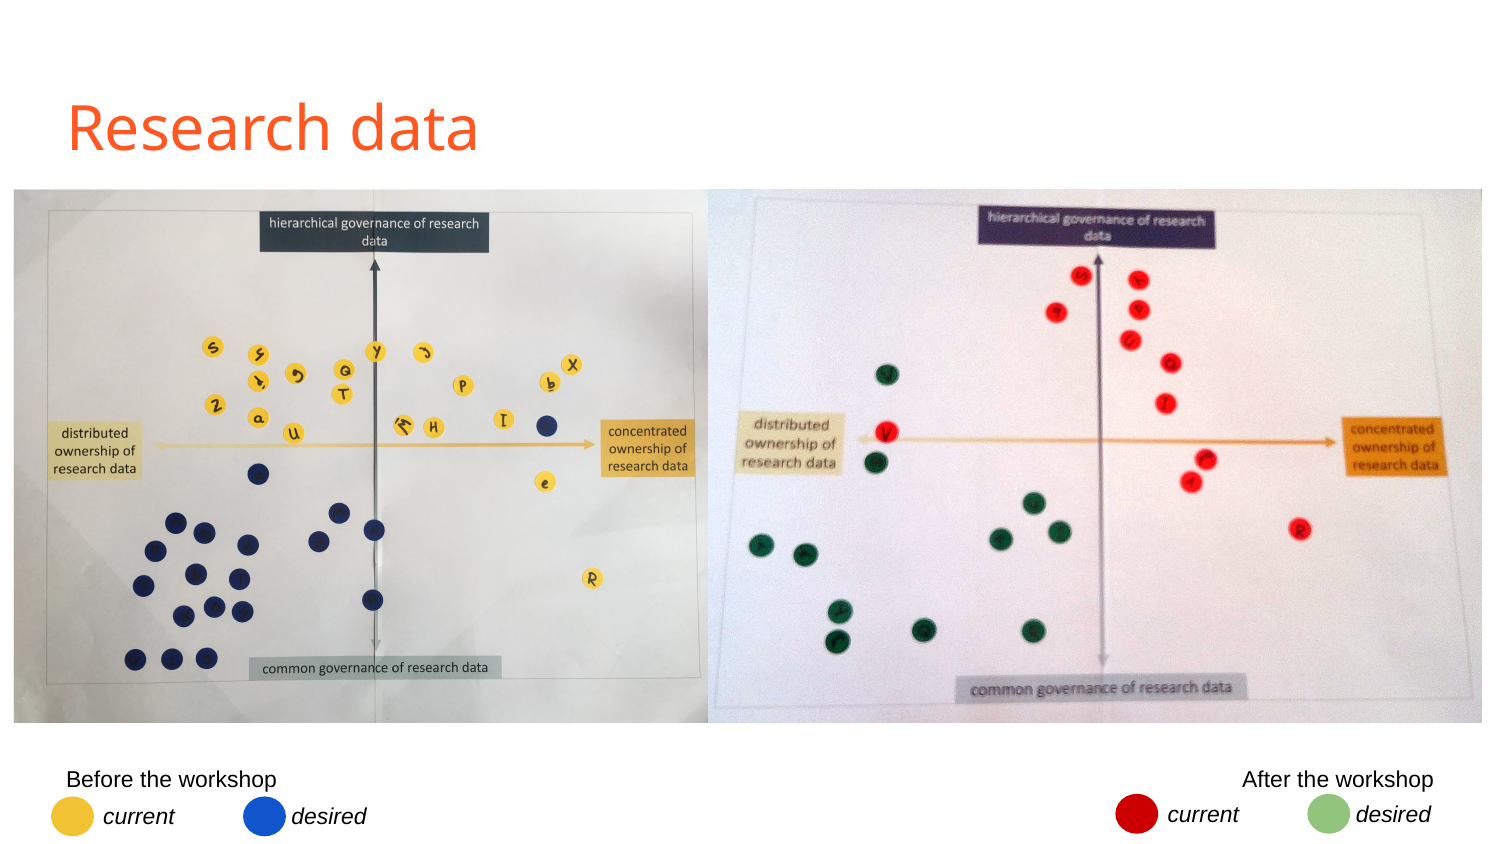

# Research data
Before the workshop
After the workshop
current desired
current desired